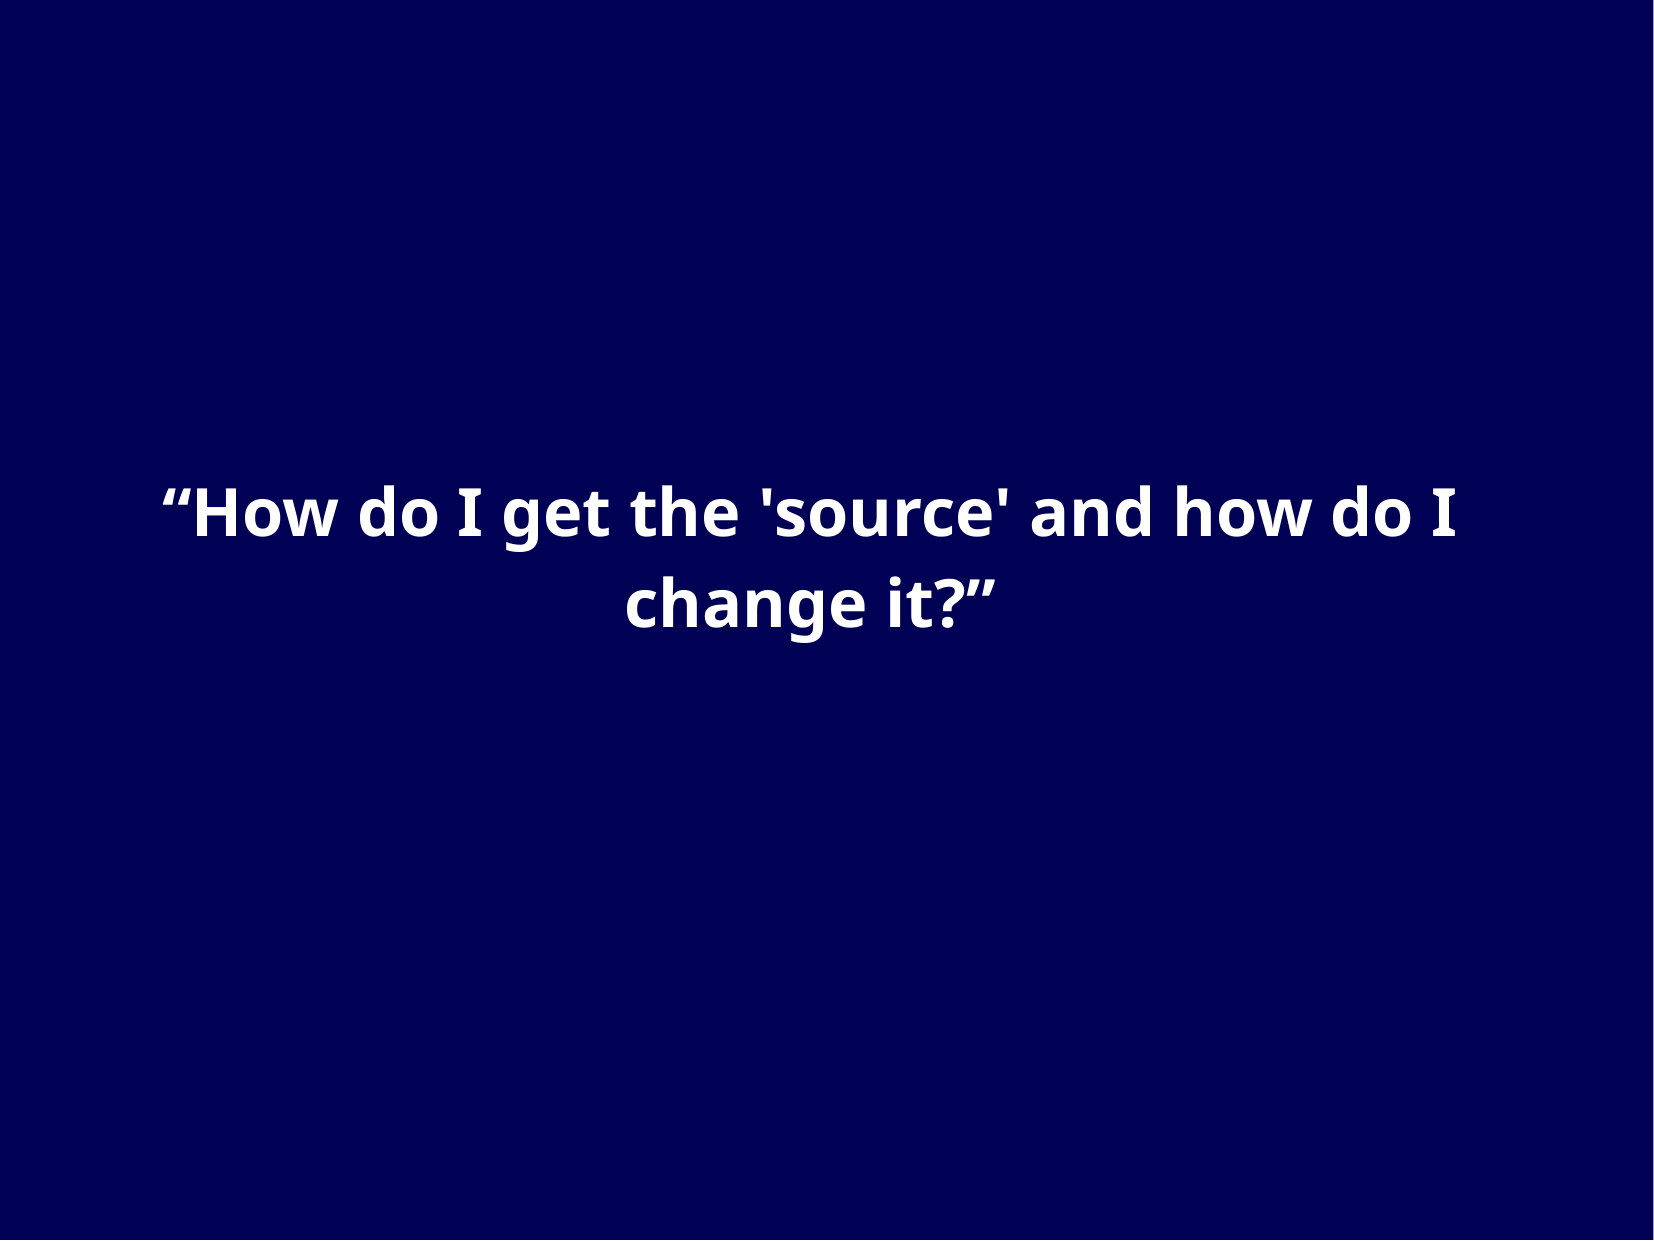

#
“How do I get the 'source' and how do I change it?”